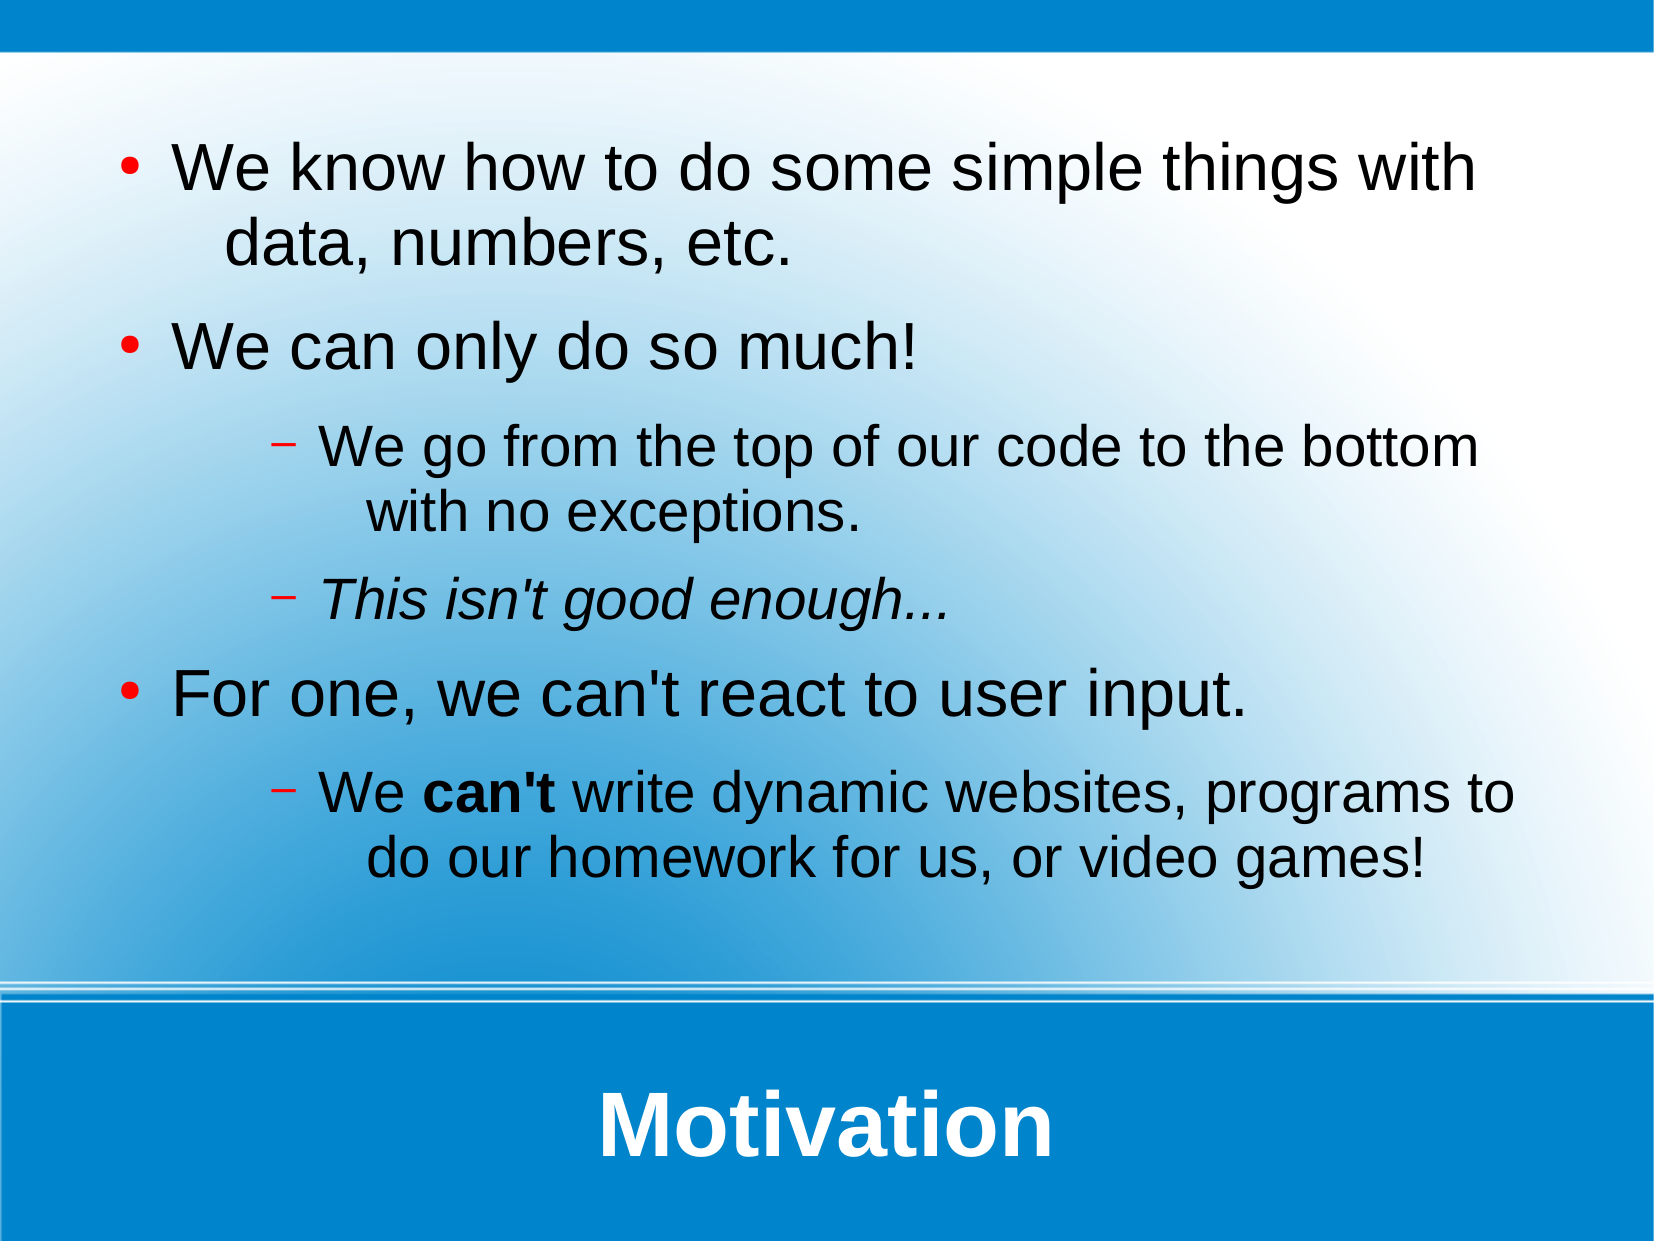

We know how to do some simple things with data, numbers, etc.
We can only do so much!
We go from the top of our code to the bottom with no exceptions.
This isn't good enough...
For one, we can't react to user input.
We can't write dynamic websites, programs to do our homework for us, or video games!
# Motivation